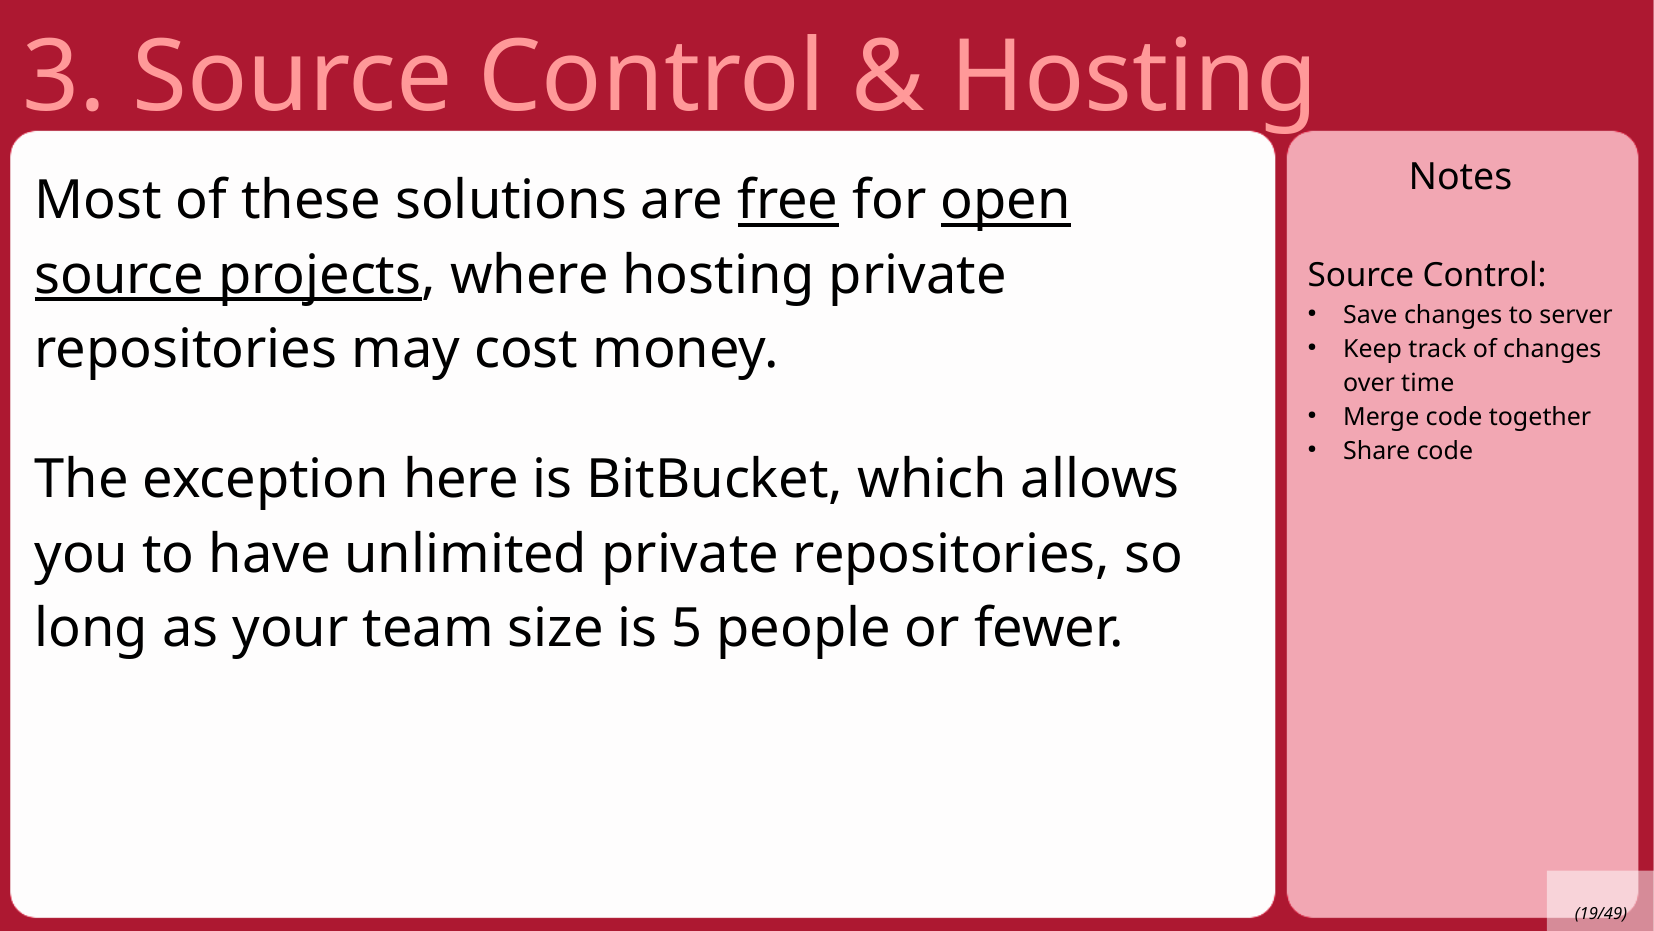

# 3. Source Control & Hosting
Notes
Source Control:
Save changes to server
Keep track of changes over time
Merge code together
Share code
Most of these solutions are free for open source projects, where hosting private repositories may cost money.
The exception here is BitBucket, which allows you to have unlimited private repositories, so long as your team size is 5 people or fewer.